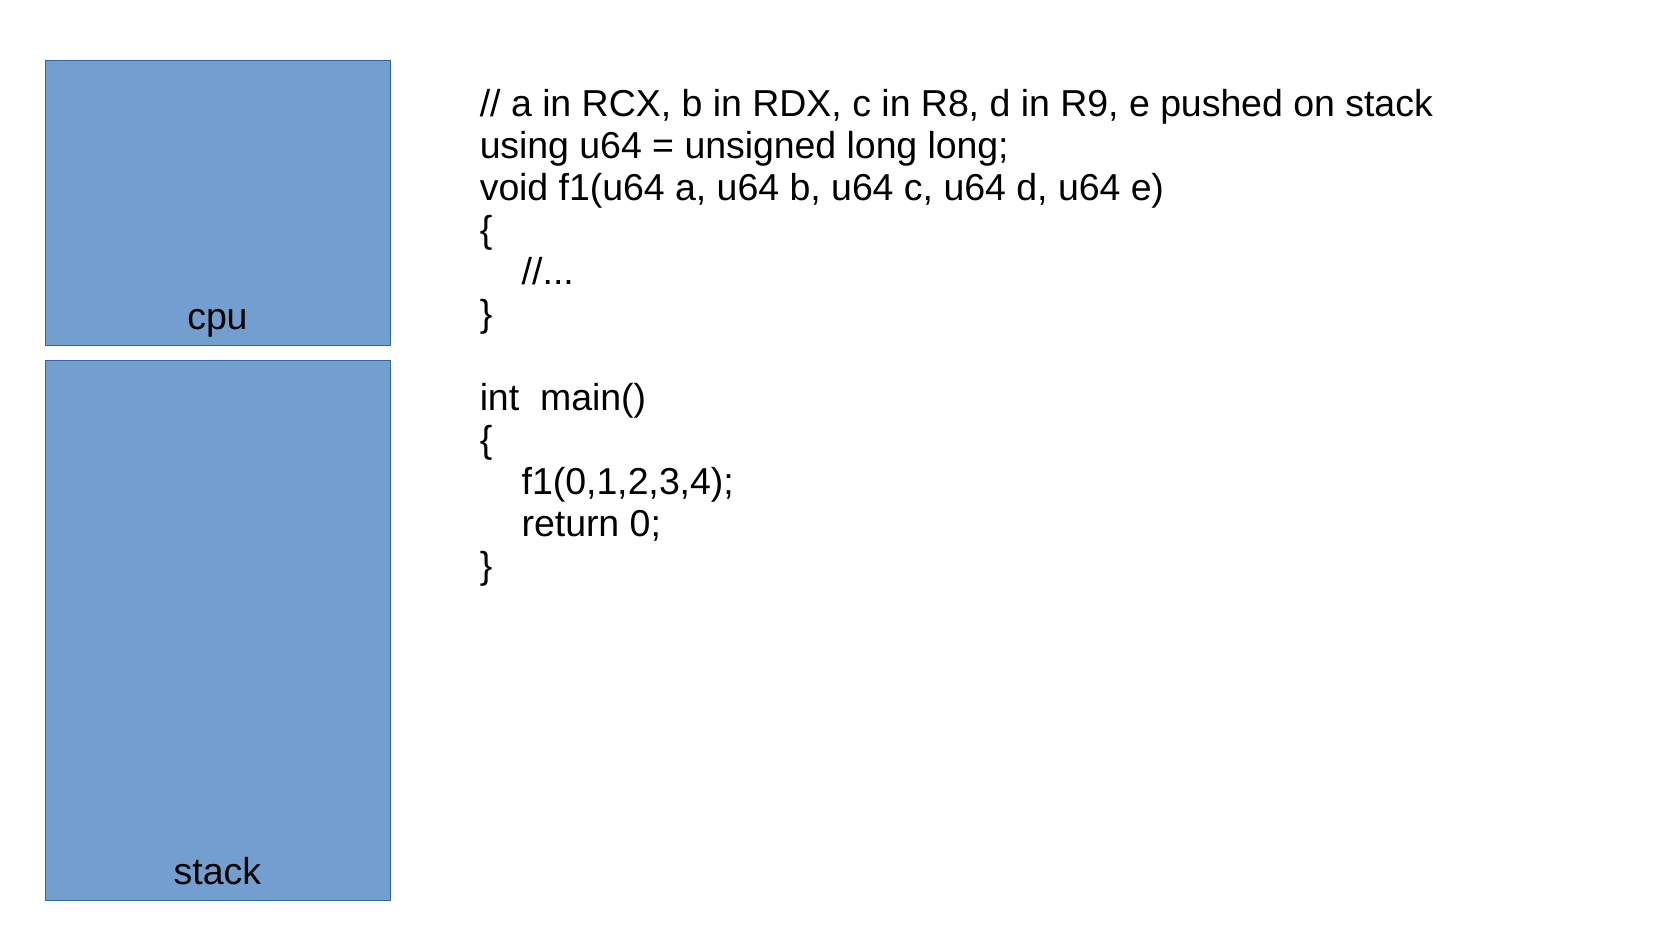

cpu
// a in RCX, b in RDX, c in R8, d in R9, e pushed on stack
using u64 = unsigned long long;
void f1(u64 a, u64 b, u64 c, u64 d, u64 e)
{
 //...
}
int main()
{
 f1(0,1,2,3,4);
 return 0;
}
stack